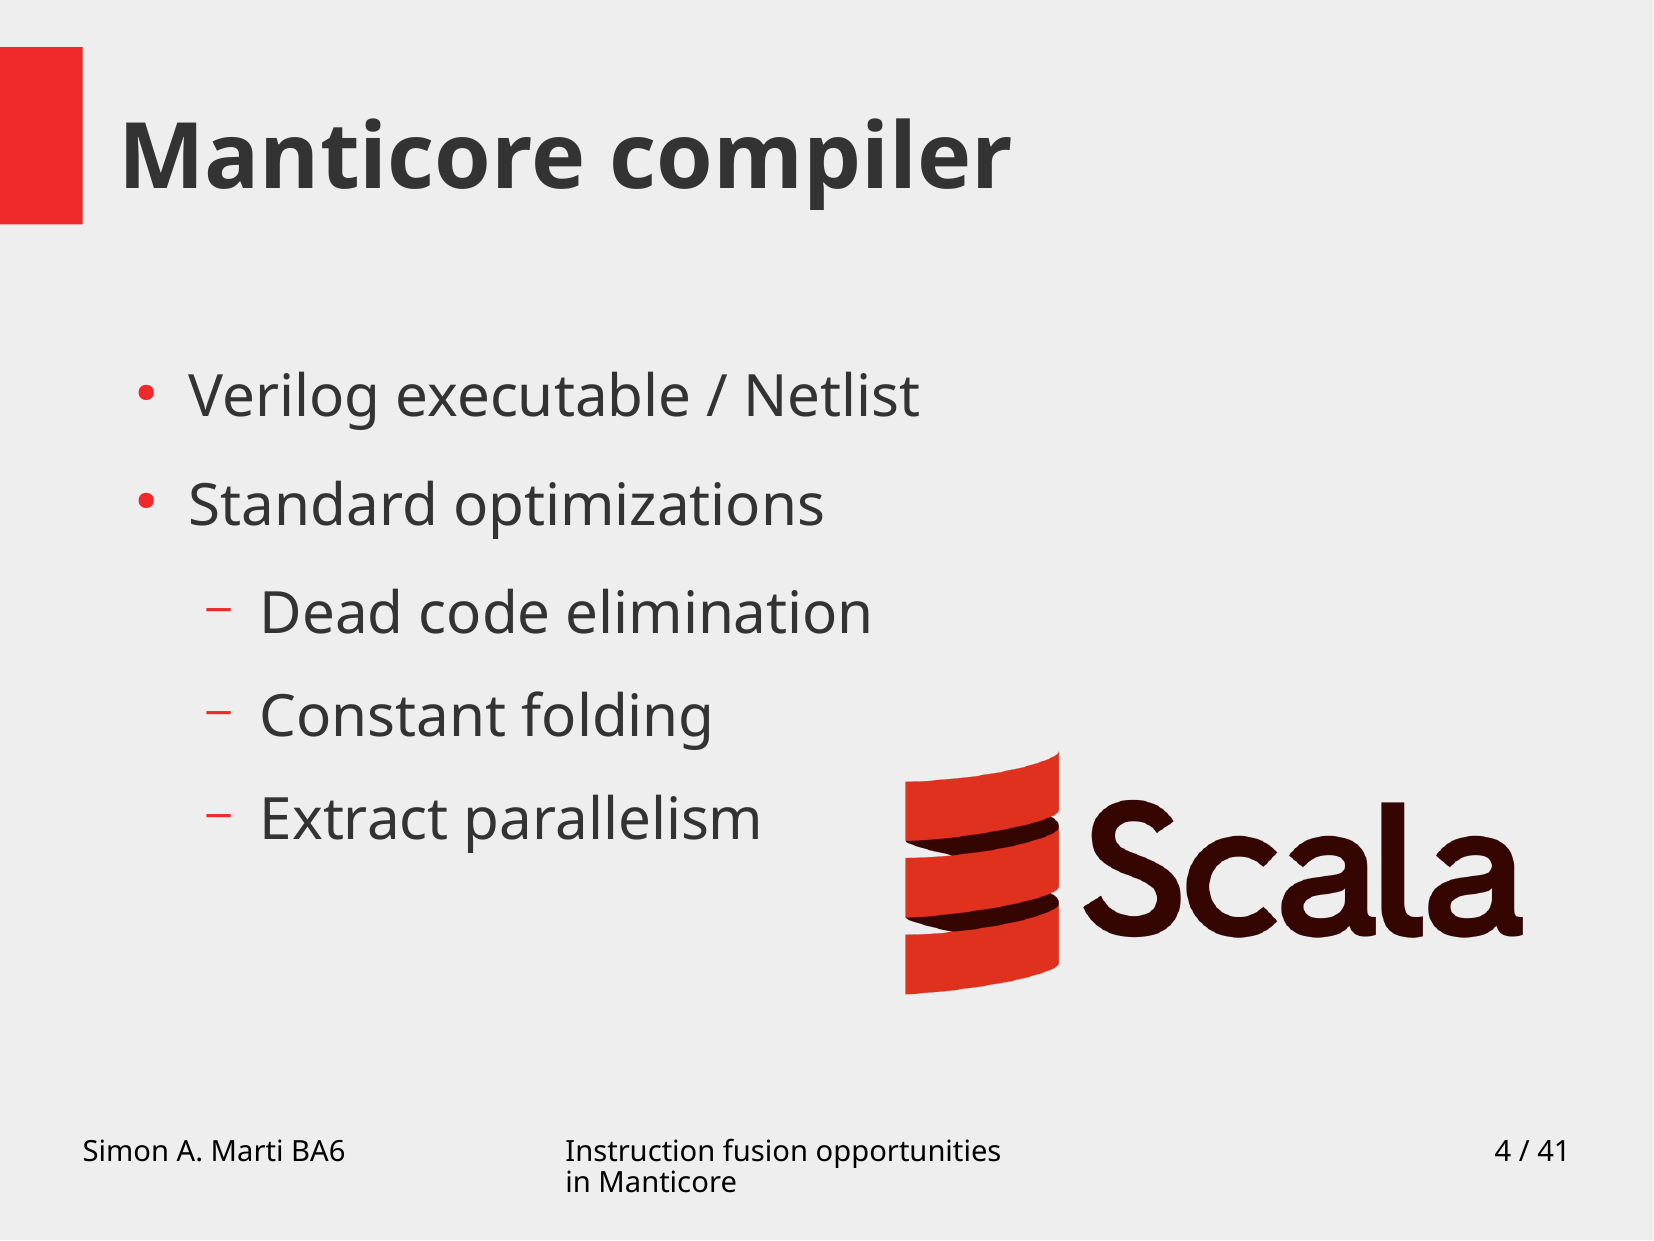

# Manticore compiler
Verilog executable / Netlist
Standard optimizations
Dead code elimination
Constant folding
Extract parallelism
Simon A. Marti BA6
Instruction fusion opportunities in Manticore
4